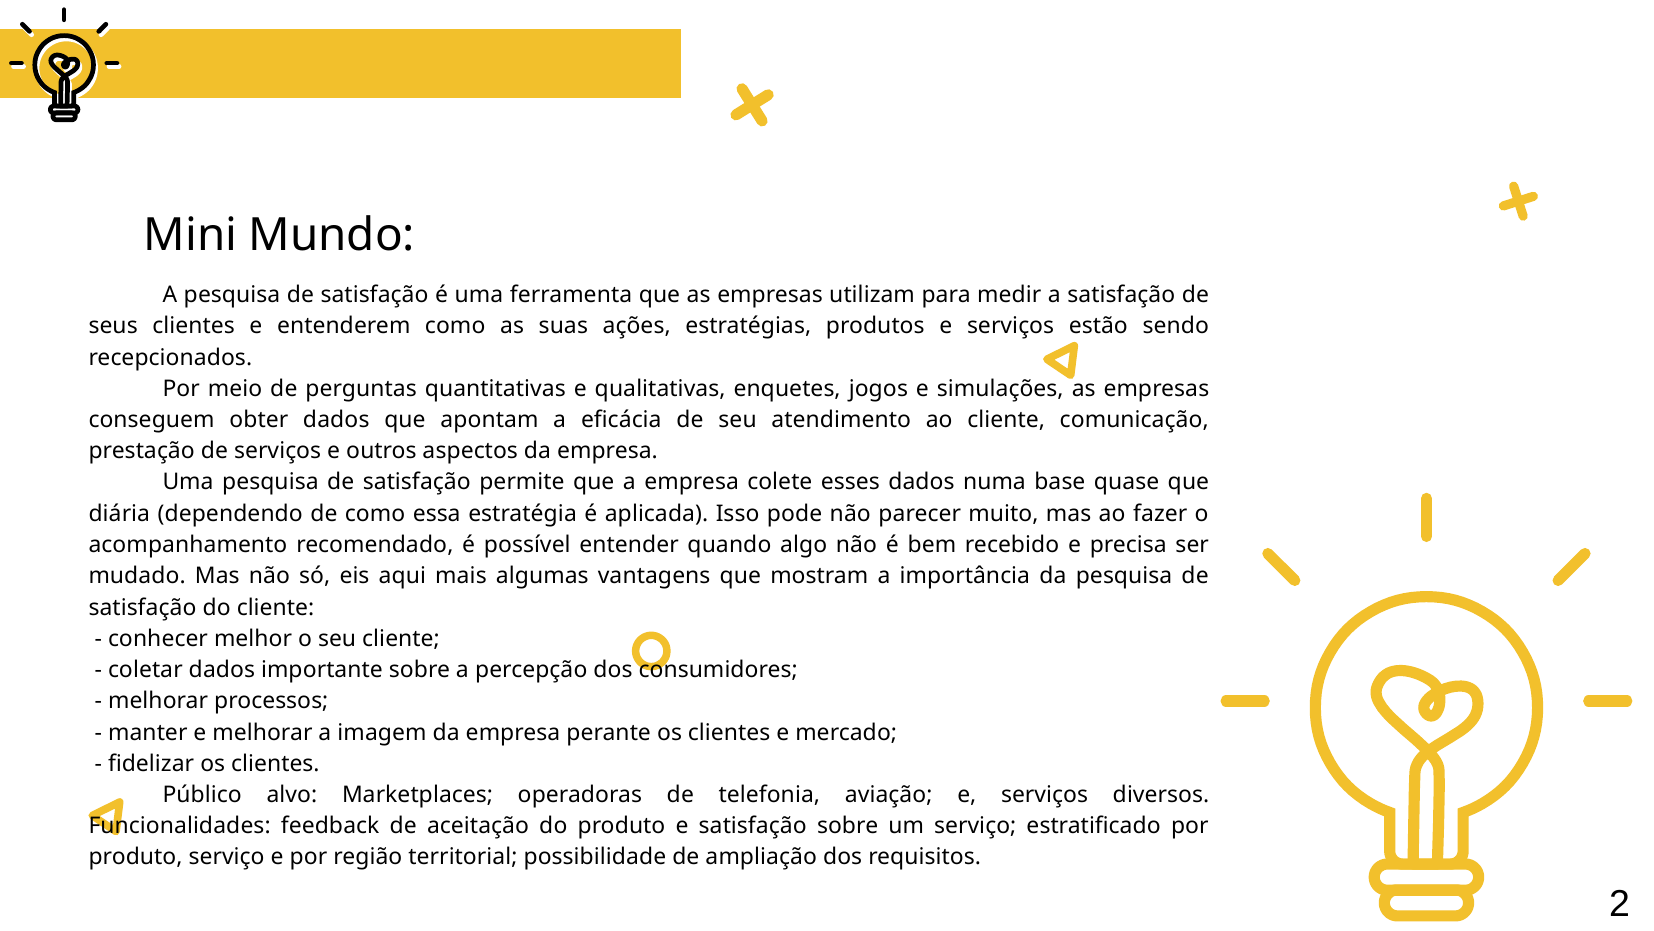

# Mini Mundo:
	A pesquisa de satisfação é uma ferramenta que as empresas utilizam para medir a satisfação de seus clientes e entenderem como as suas ações, estratégias, produtos e serviços estão sendo recepcionados.
	Por meio de perguntas quantitativas e qualitativas, enquetes, jogos e simulações, as empresas conseguem obter dados que apontam a eficácia de seu atendimento ao cliente, comunicação, prestação de serviços e outros aspectos da empresa.
	Uma pesquisa de satisfação permite que a empresa colete esses dados numa base quase que diária (dependendo de como essa estratégia é aplicada). Isso pode não parecer muito, mas ao fazer o acompanhamento recomendado, é possível entender quando algo não é bem recebido e precisa ser mudado. Mas não só, eis aqui mais algumas vantagens que mostram a importância da pesquisa de satisfação do cliente:
 - conhecer melhor o seu cliente;
 - coletar dados importante sobre a percepção dos consumidores;
 - melhorar processos;
 - manter e melhorar a imagem da empresa perante os clientes e mercado;
 - fidelizar os clientes.
	Público alvo: Marketplaces; operadoras de telefonia, aviação; e, serviços diversos. Funcionalidades: feedback de aceitação do produto e satisfação sobre um serviço; estratificado por produto, serviço e por região territorial; possibilidade de ampliação dos requisitos.